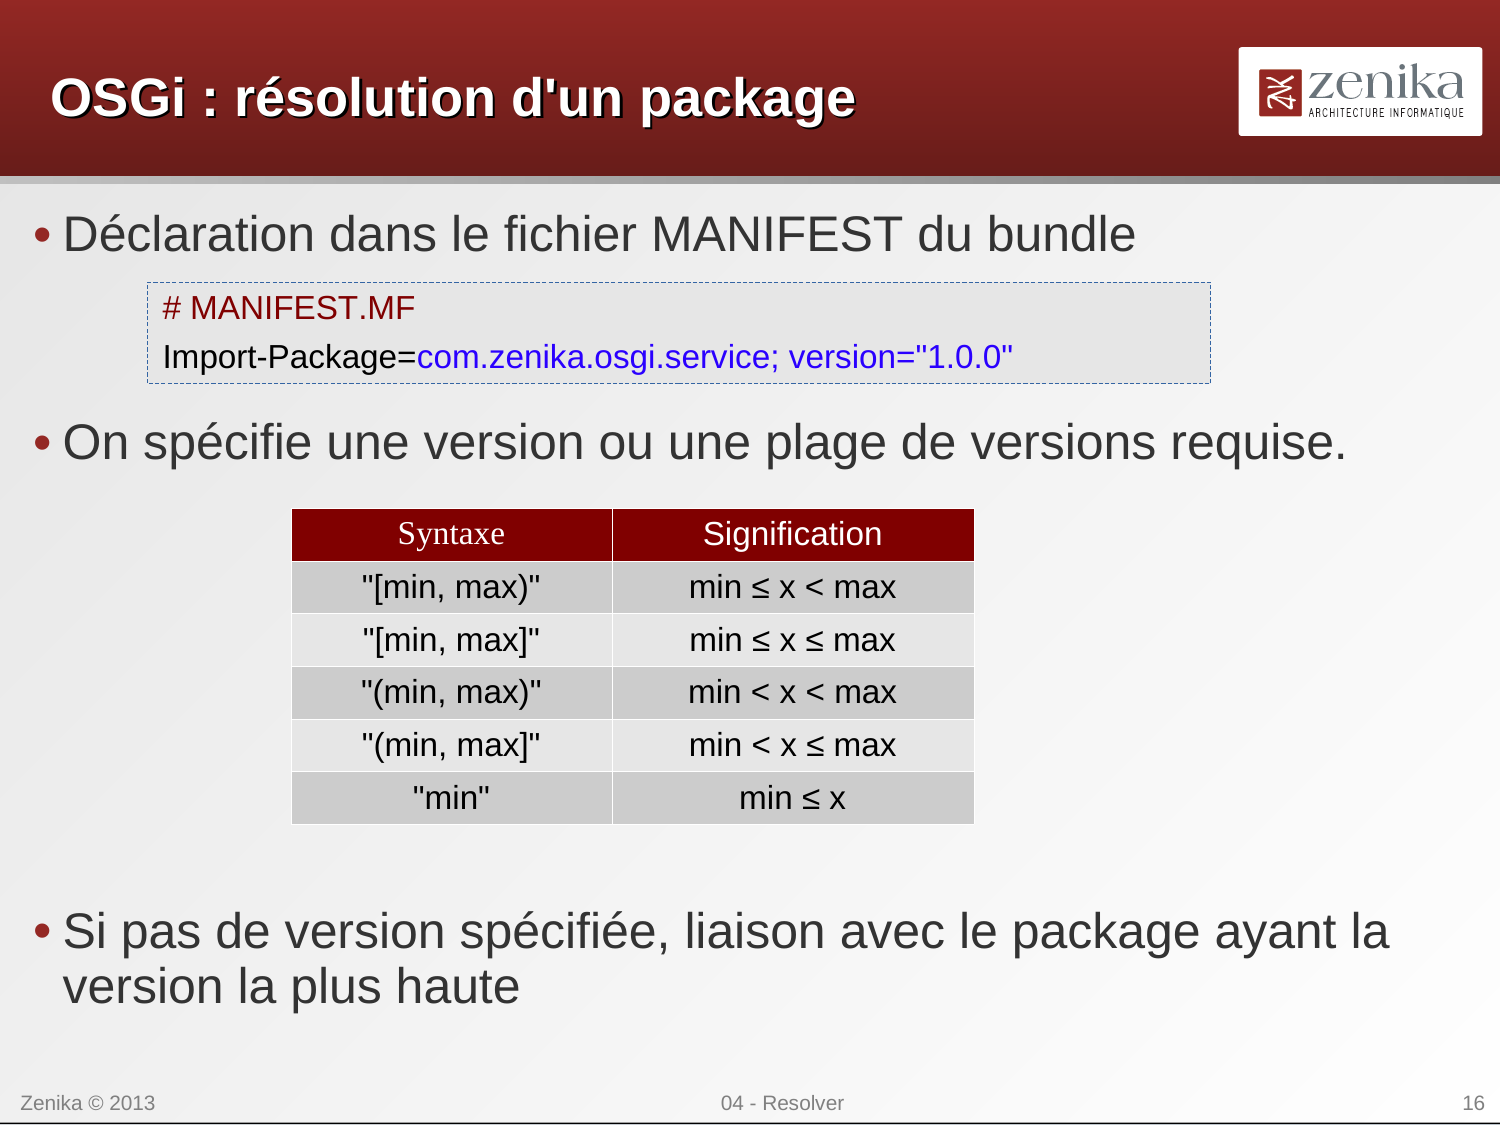

# OSGi : résolution d'un package
Déclaration dans le fichier MANIFEST du bundle
On spécifie une version ou une plage de versions requise.
Si pas de version spécifiée, liaison avec le package ayant la version la plus haute
# MANIFEST.MF
Import-Package=com.zenika.osgi.service; version="1.0.0"
| Syntaxe | Signification |
| --- | --- |
| "[min, max)" | min ≤ x < max |
| "[min, max]" | min ≤ x ≤ max |
| "(min, max)" | min < x < max |
| "(min, max]" | min < x ≤ max |
| "min" | min ≤ x |